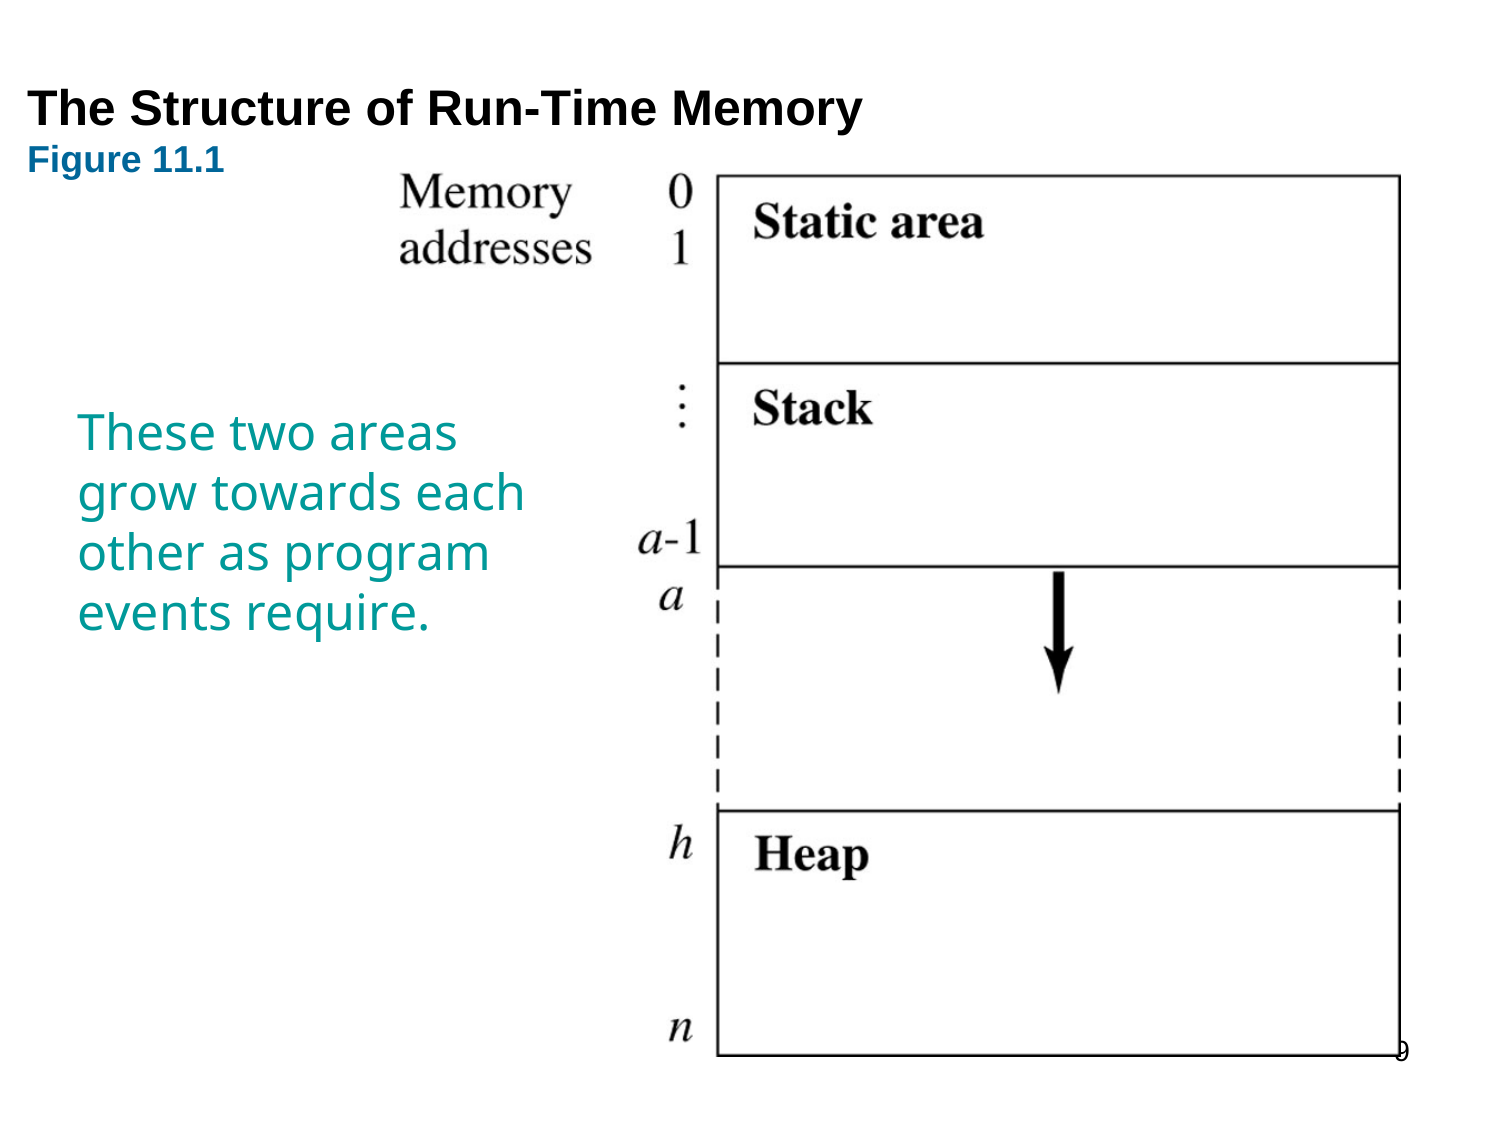

The Structure of Run-Time Memory
Figure 11.1
These two areas grow towards each other as program events require.